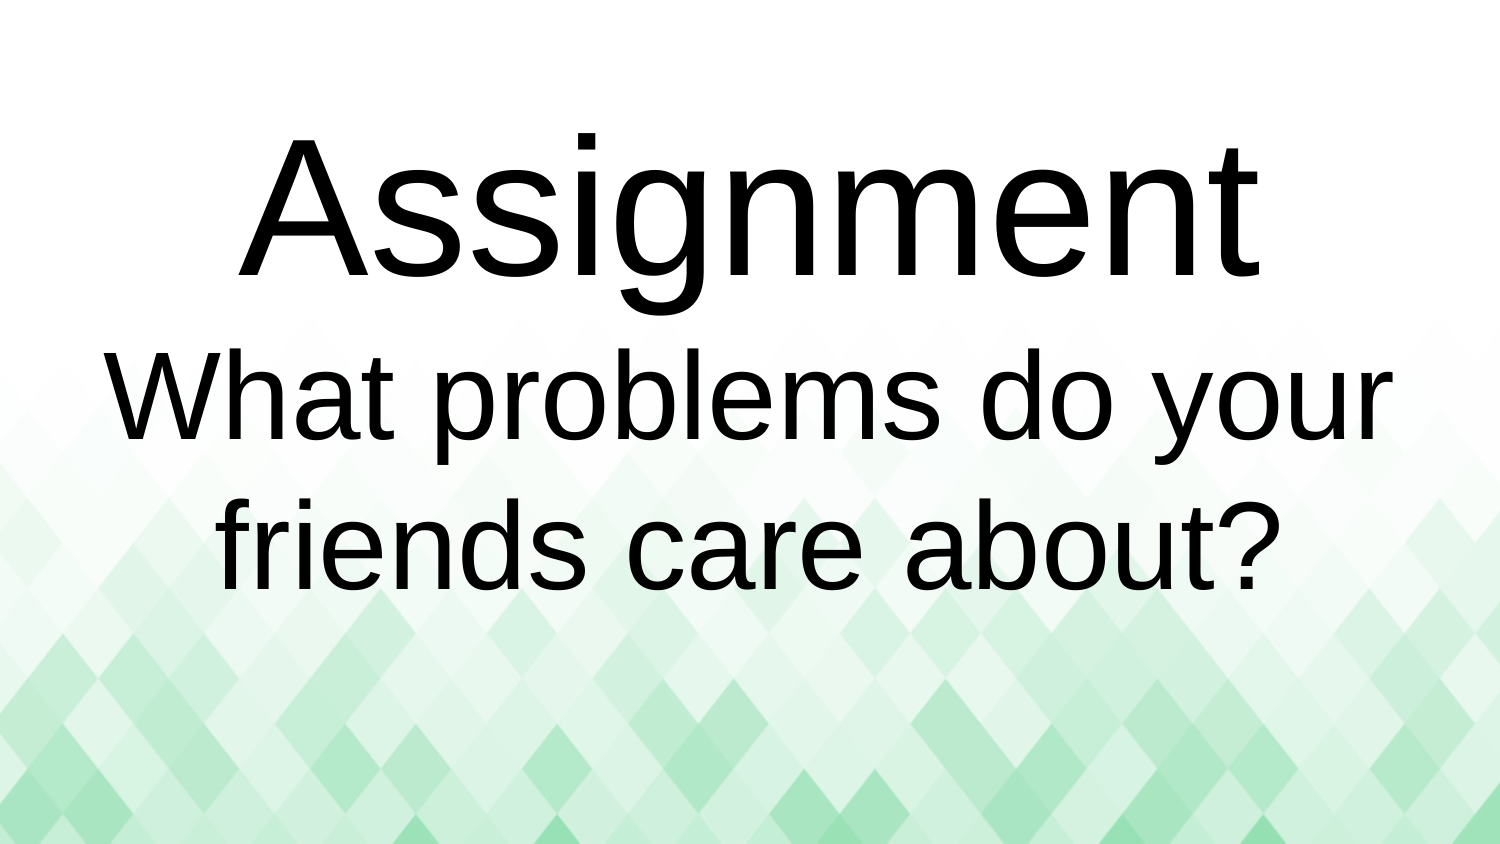

# Assignment What problems do your friends care about?